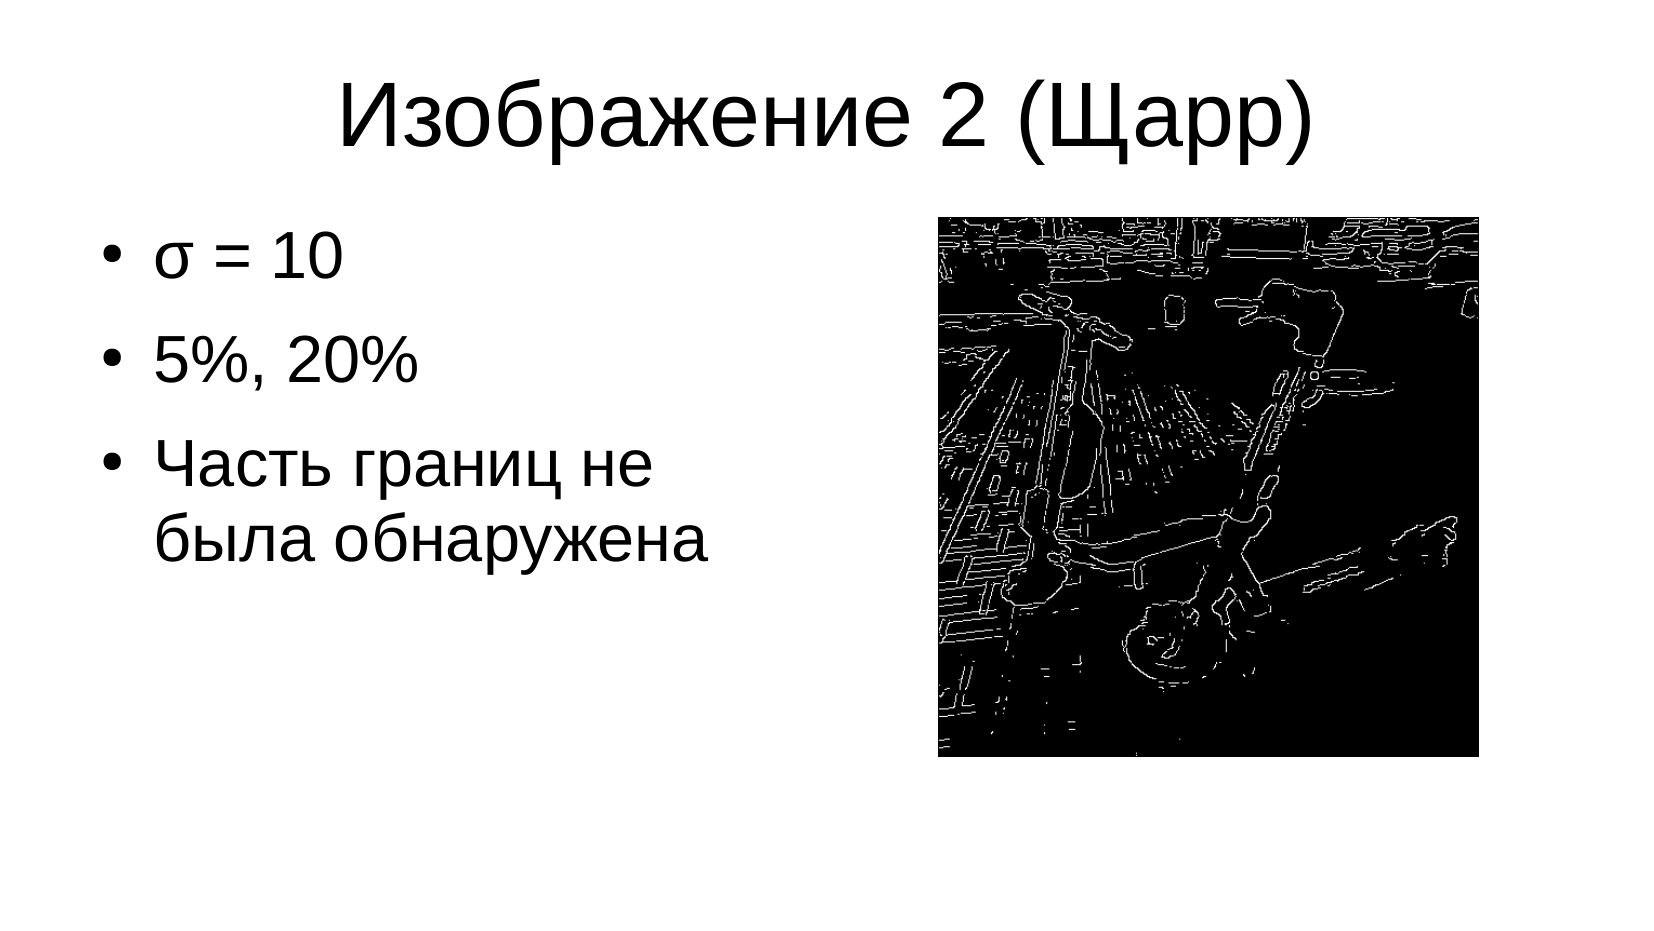

# Изображение 2 (Щарр)
σ = 10
5%, 20%
Часть границ не была обнаружена